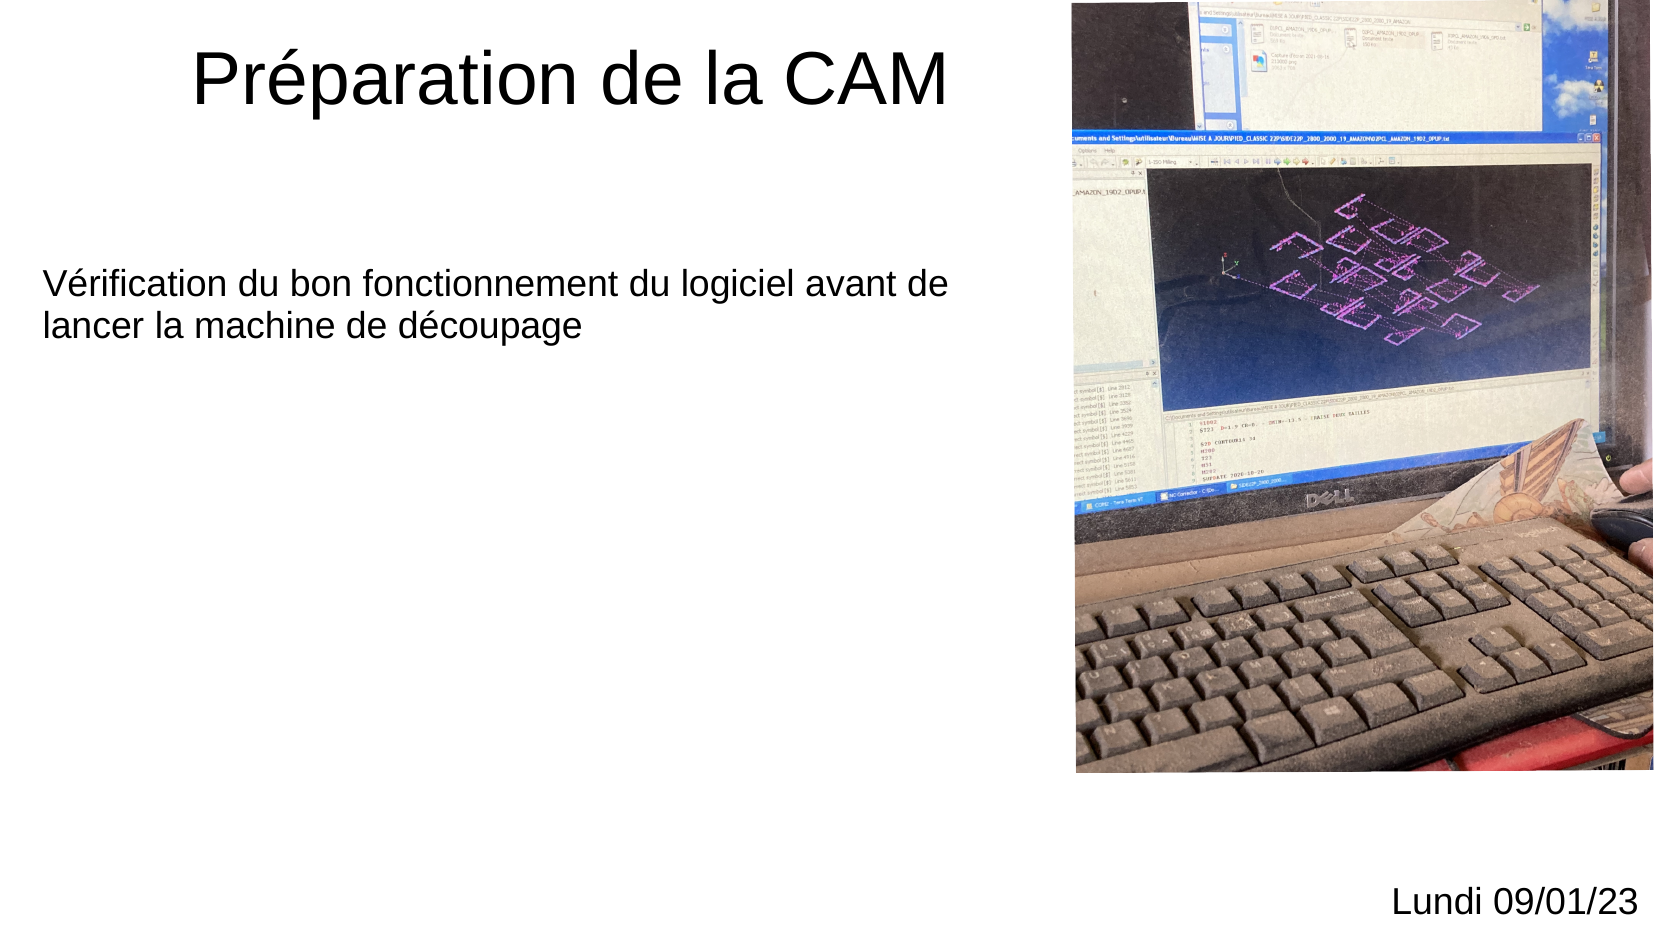

Préparation de la CAM
Vérification du bon fonctionnement du logiciel avant de
lancer la machine de découpage
Lundi 09/01/23